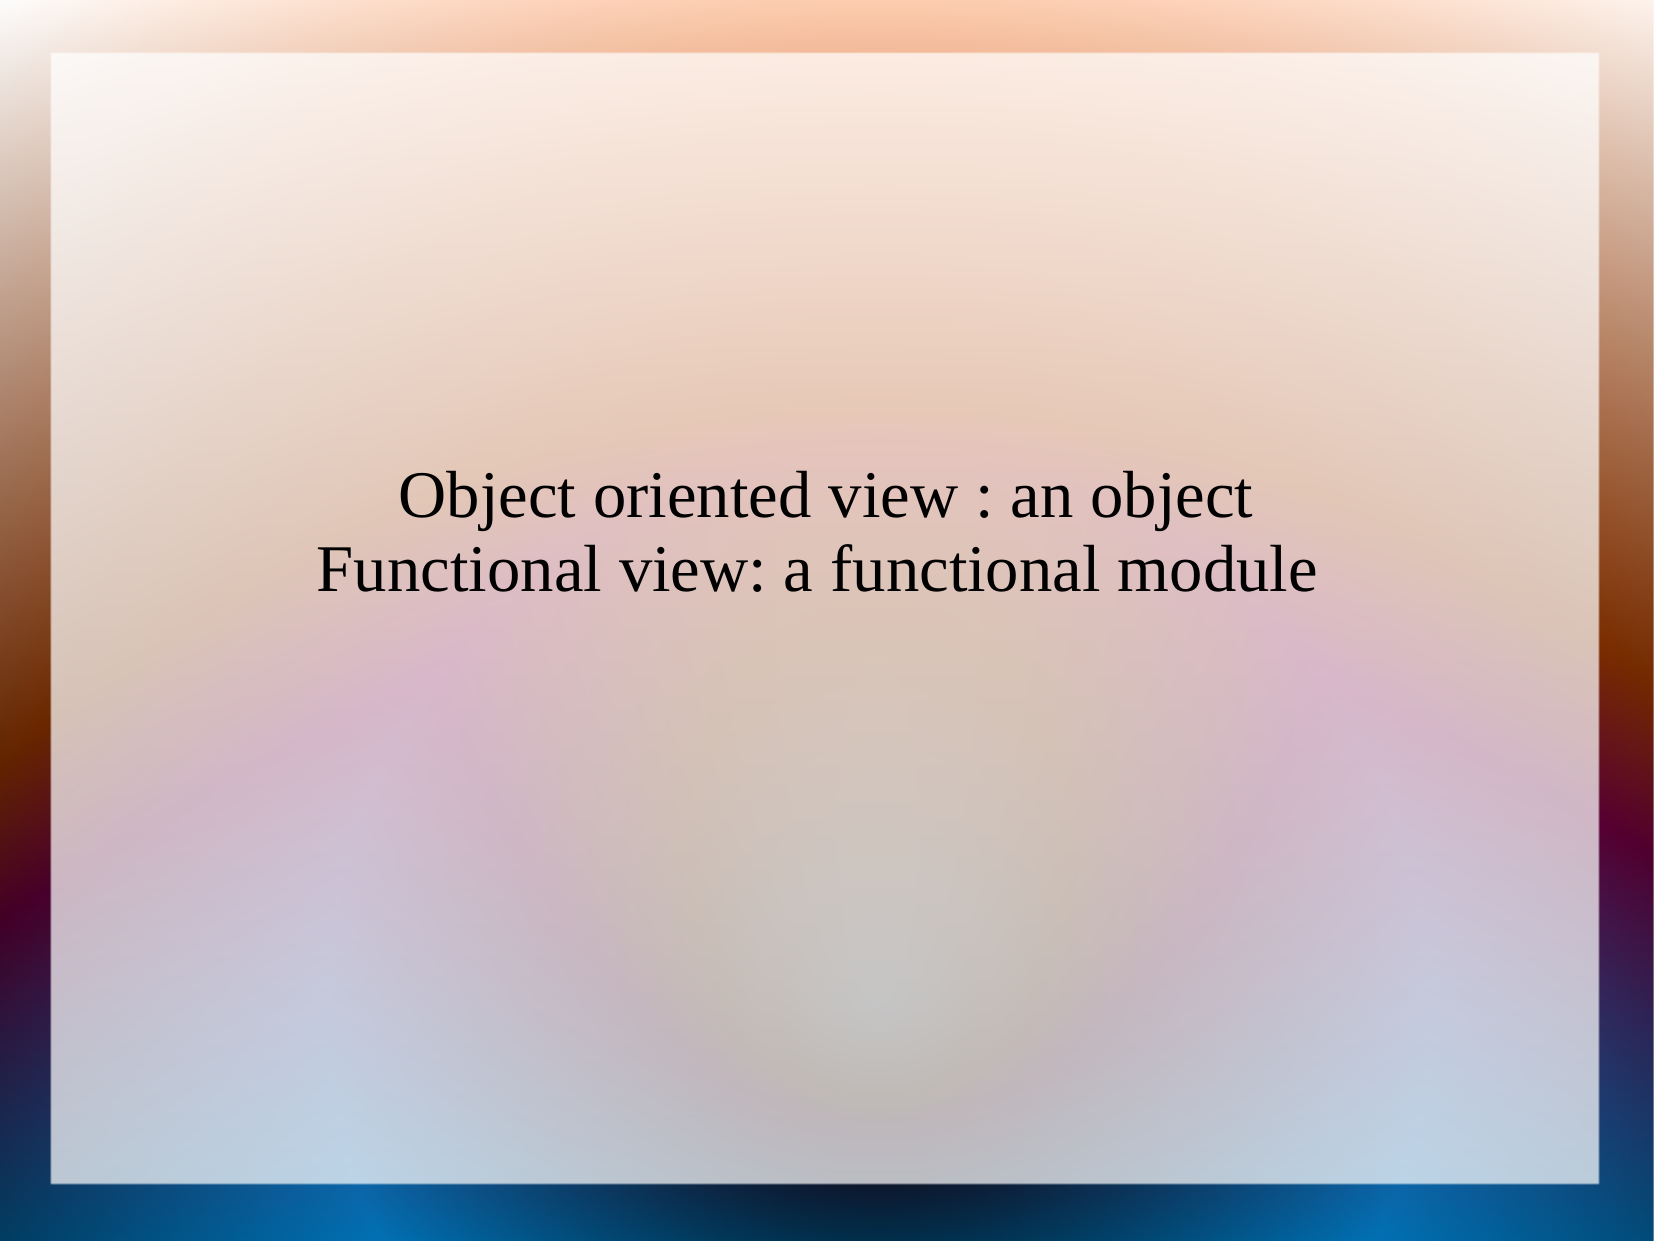

# Object oriented view : an object
Functional view: a functional module